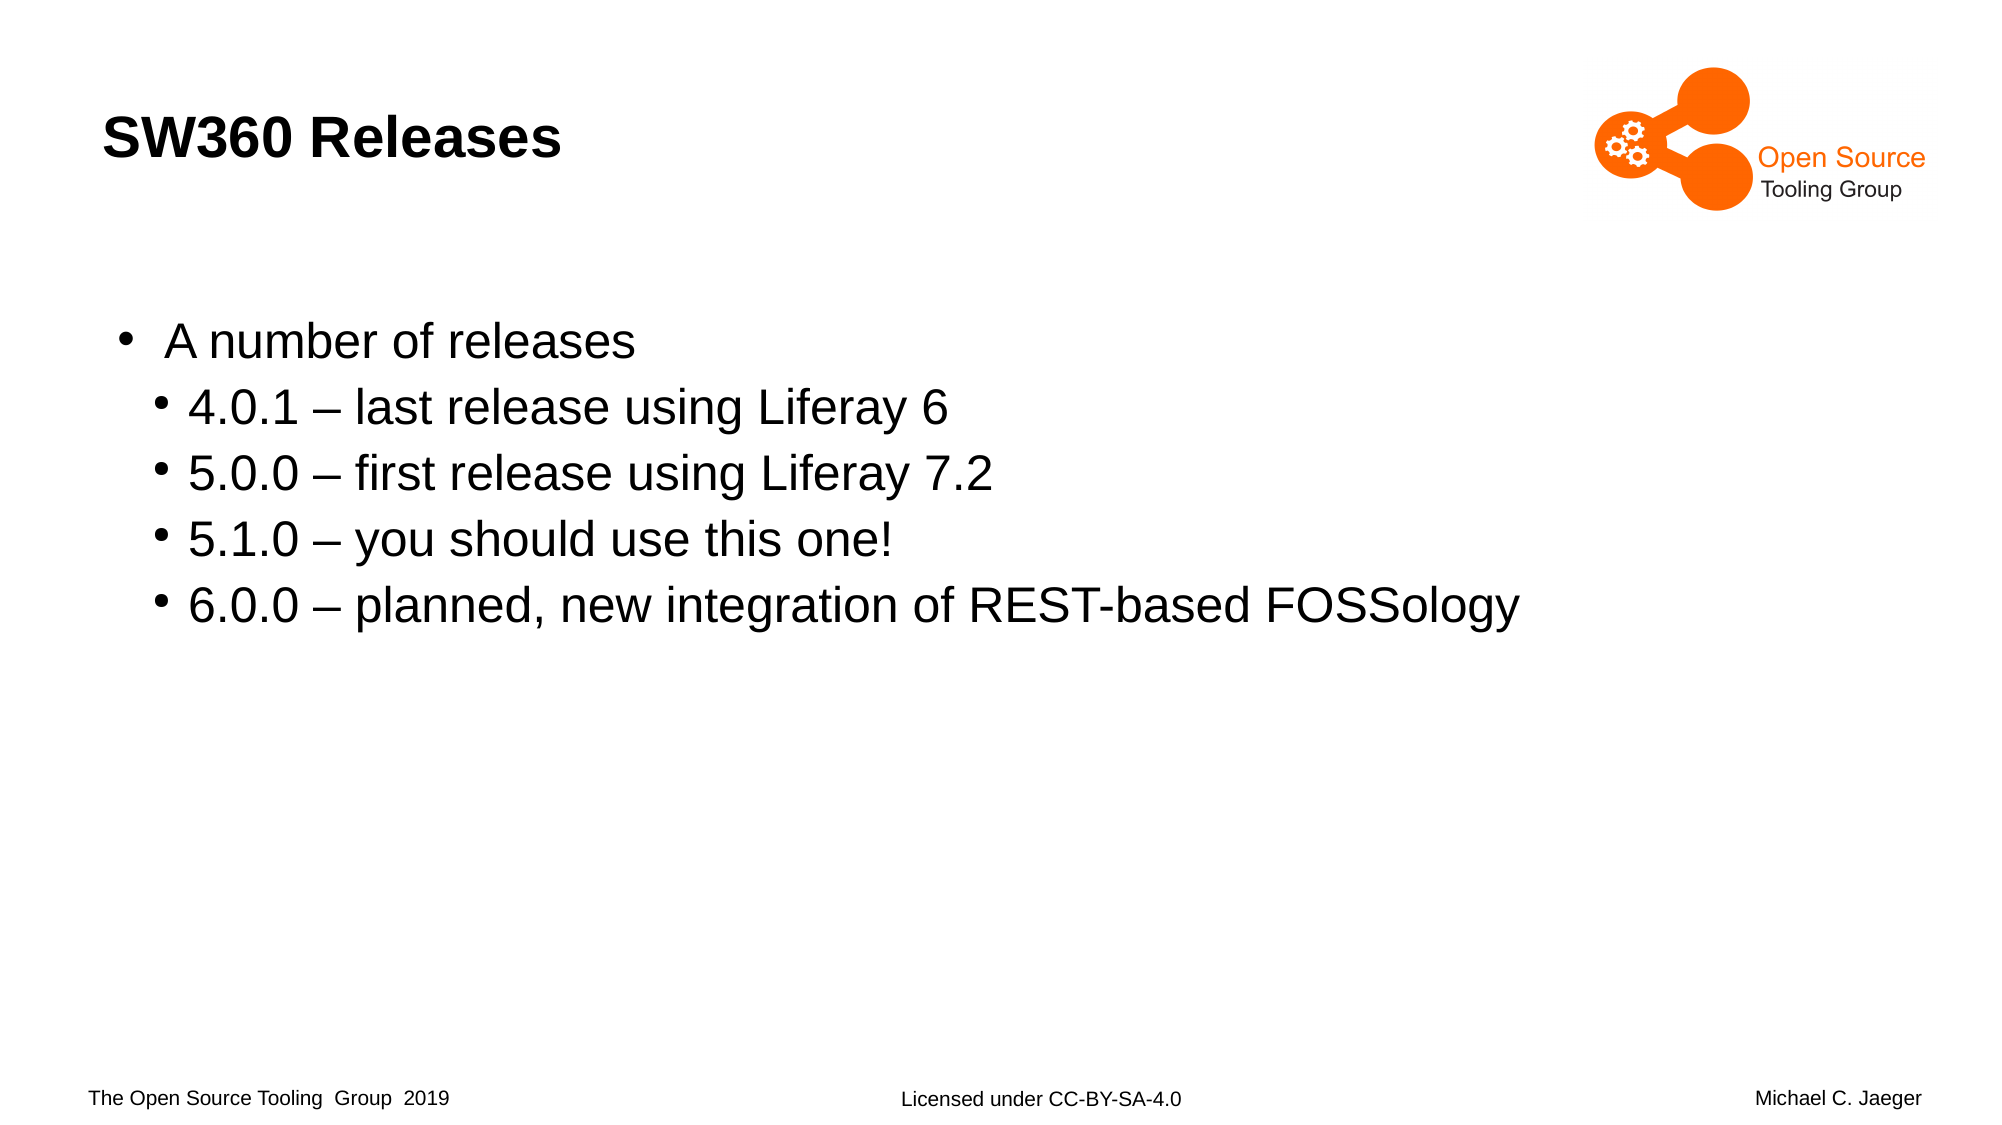

# SW360 Releases
A number of releases
4.0.1 – last release using Liferay 6
5.0.0 – first release using Liferay 7.2
5.1.0 – you should use this one!
6.0.0 – planned, new integration of REST-based FOSSology